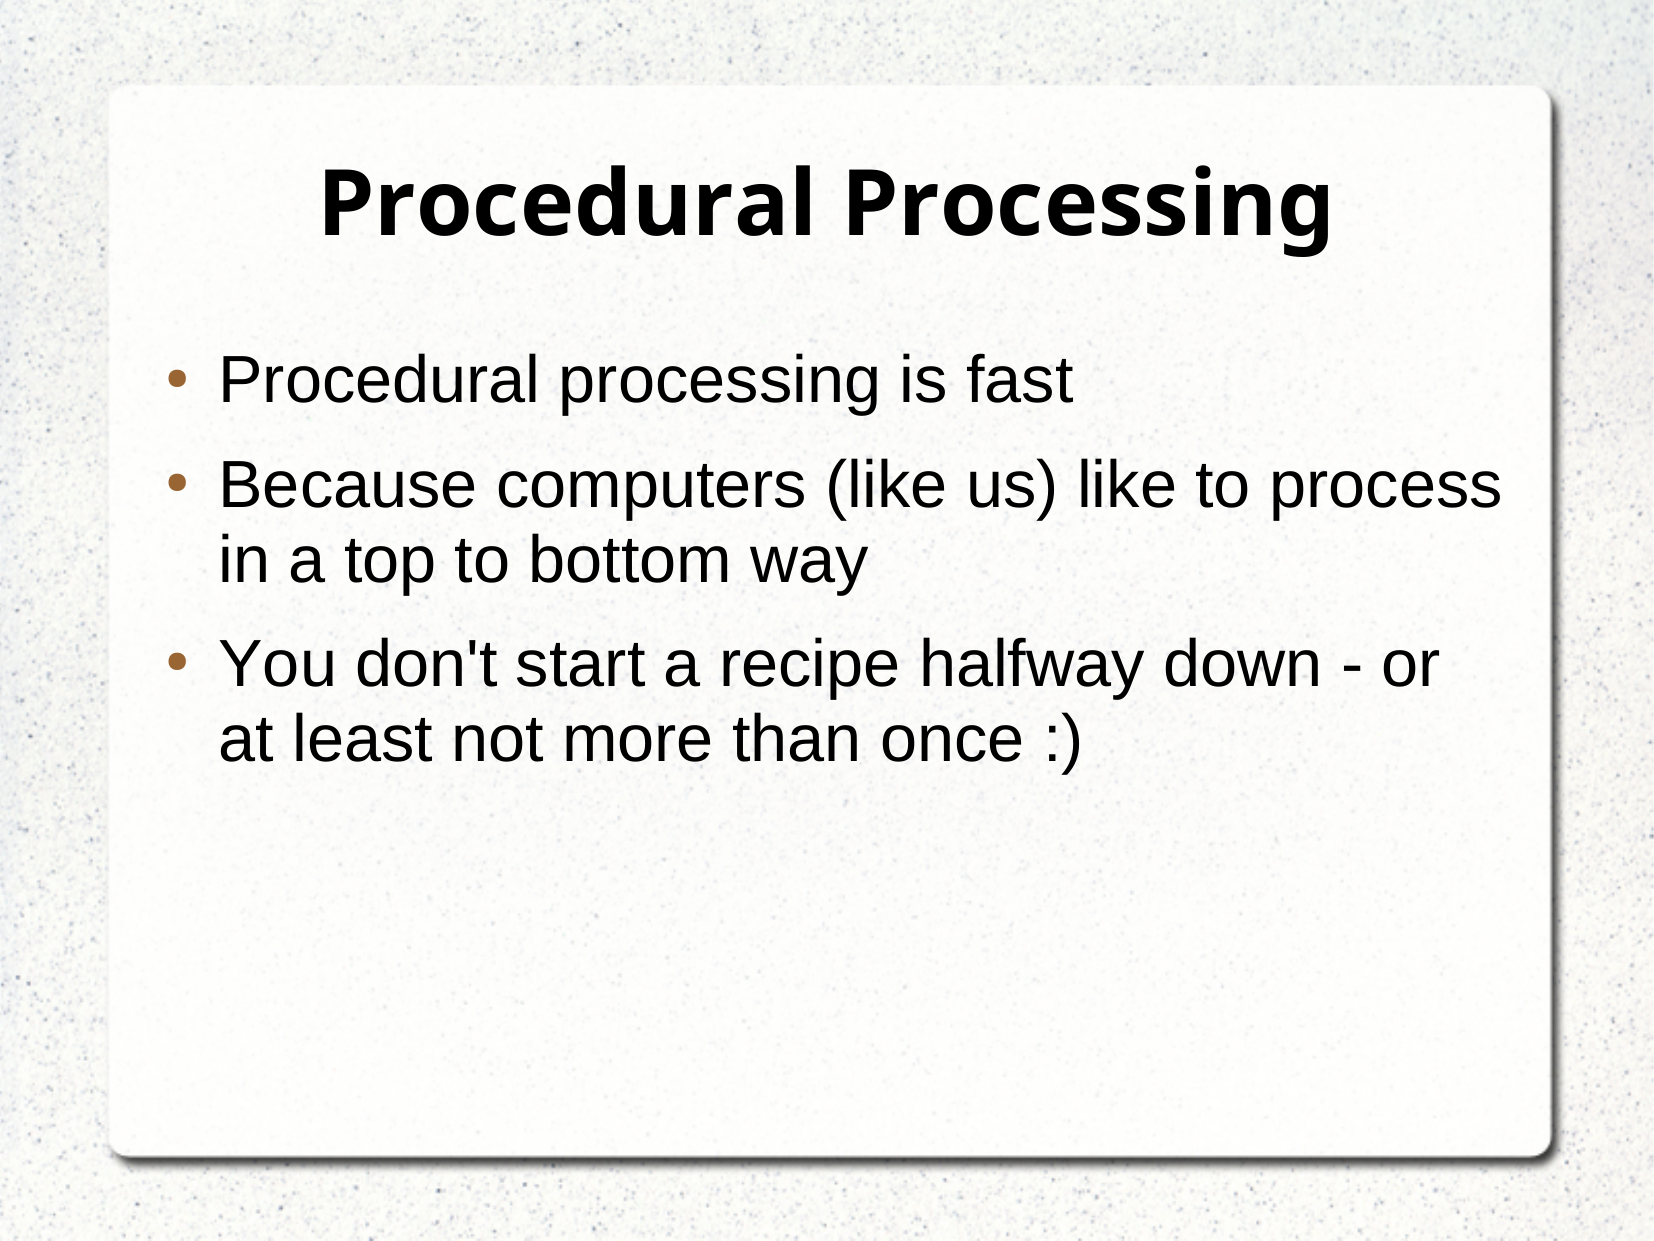

# Procedural Processing
Procedural processing is fast
Because computers (like us) like to process in a top to bottom way
You don't start a recipe halfway down - or at least not more than once :)